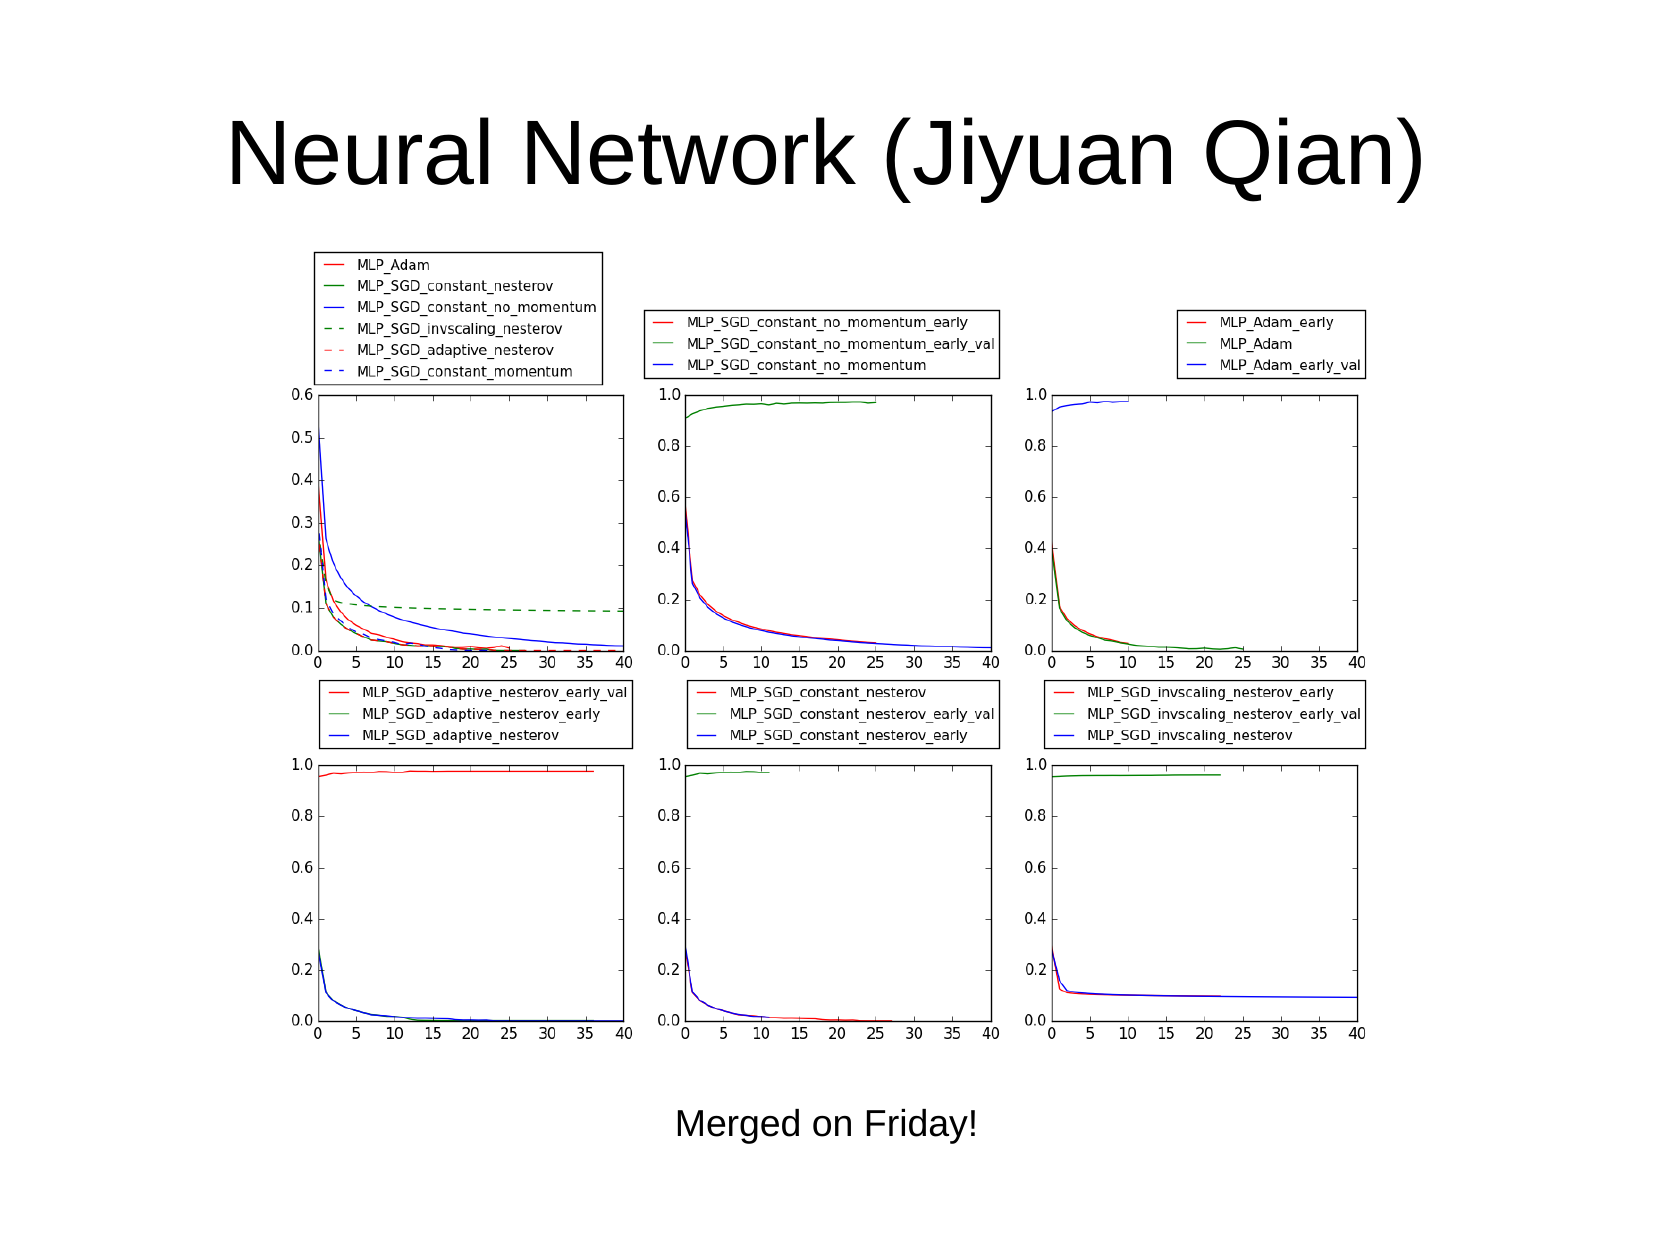

# Neural Network (Jiyuan Qian)
Merged on Friday!